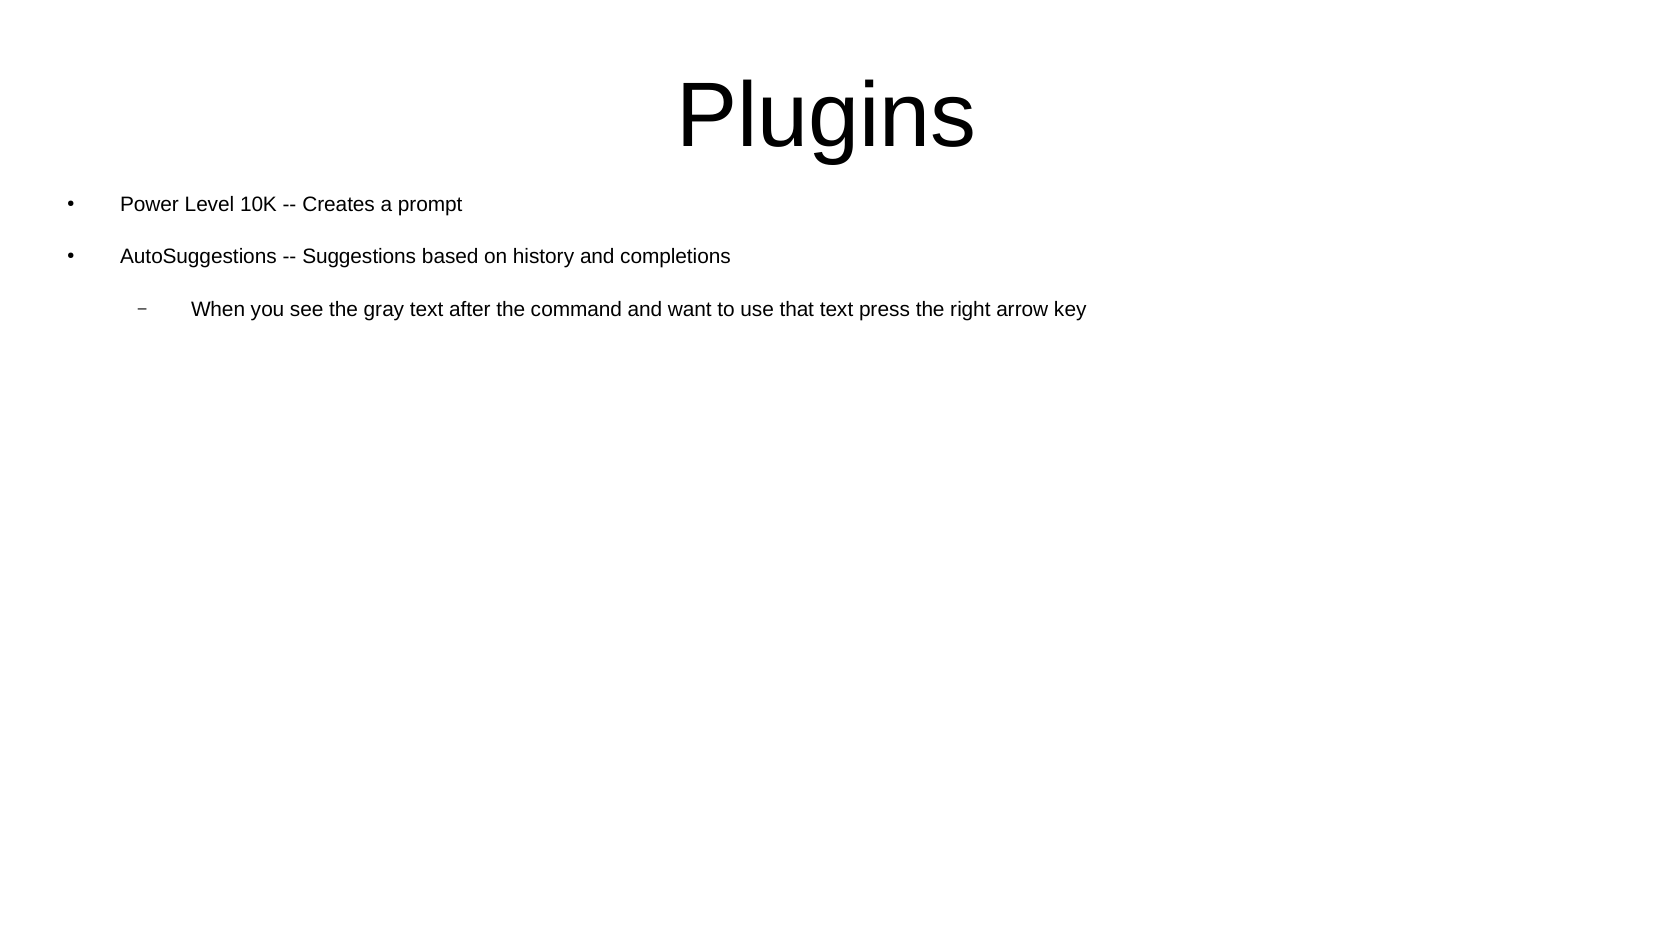

# Plugins
Power Level 10K -- Creates a prompt
AutoSuggestions -- Suggestions based on history and completions
When you see the gray text after the command and want to use that text press the right arrow key